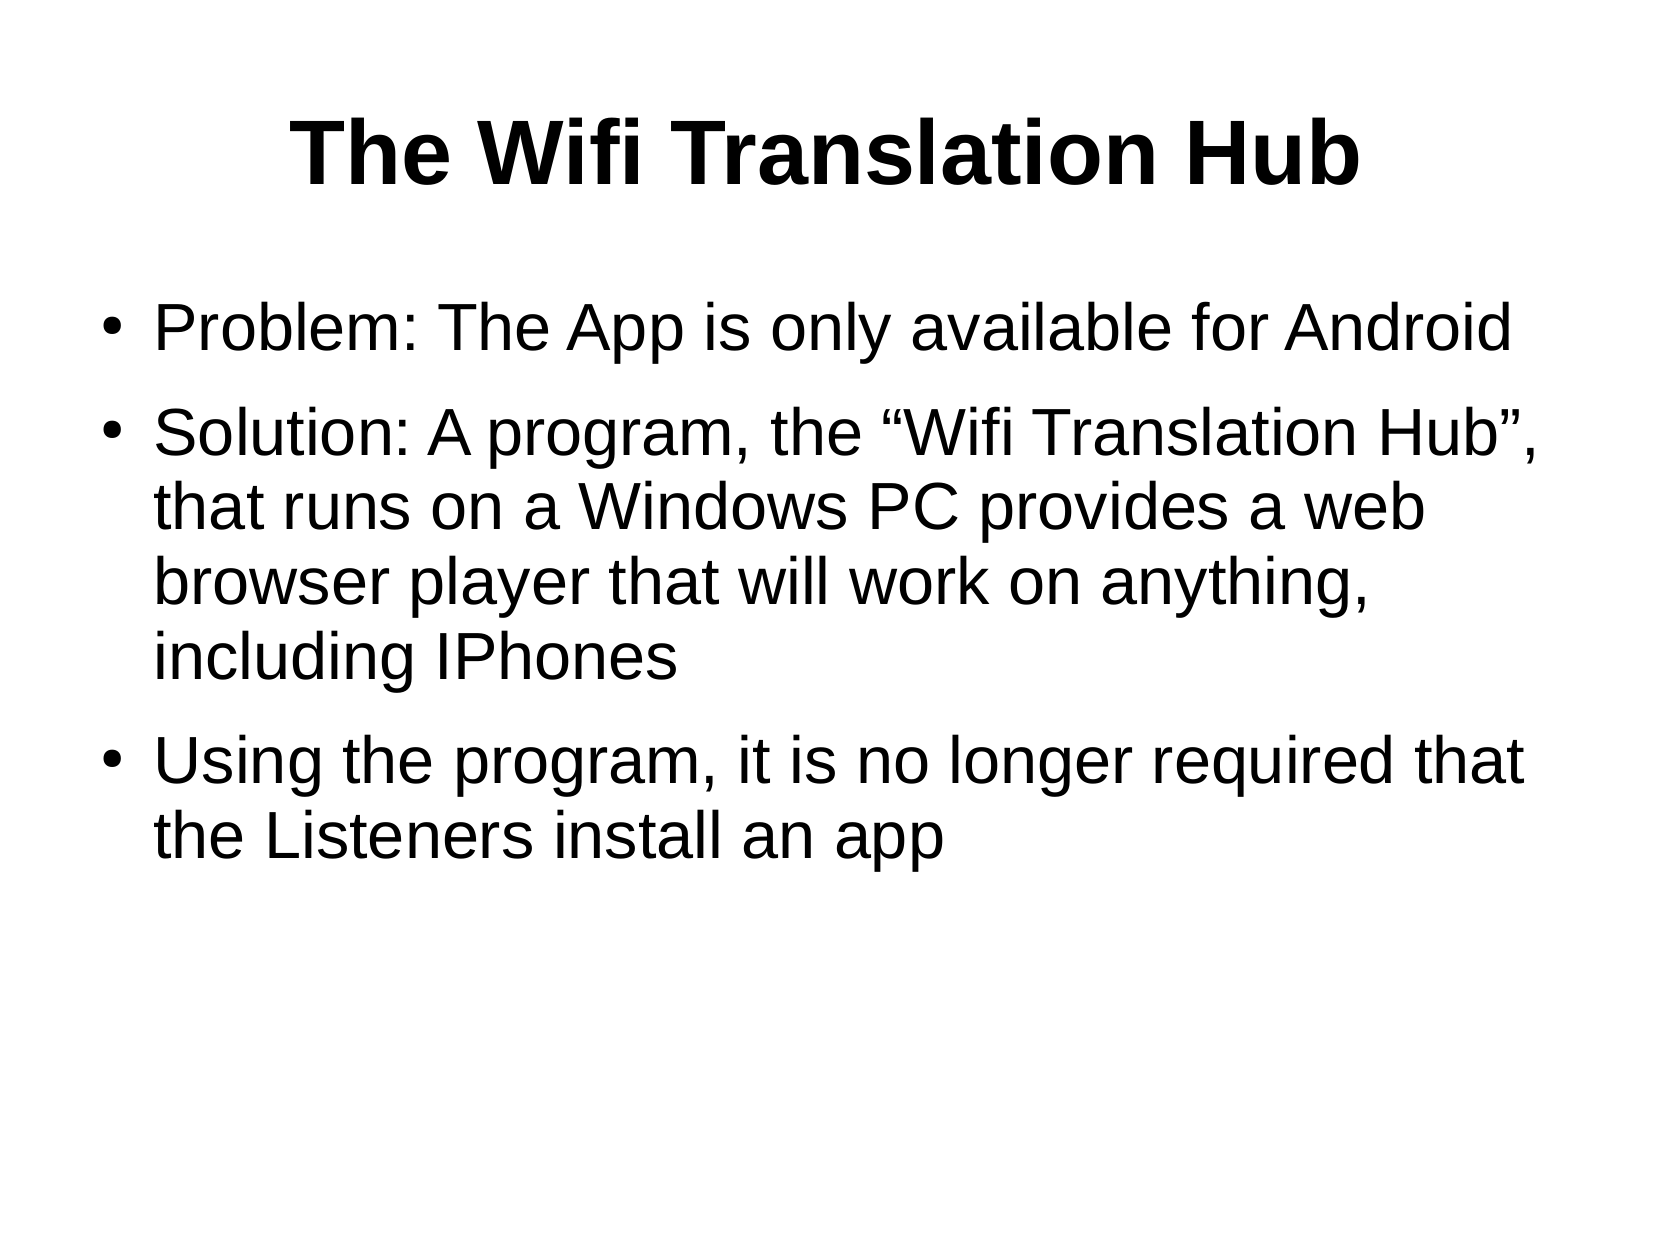

# The Wifi Translation Hub
Problem: The App is only available for Android
Solution: A program, the “Wifi Translation Hub”, that runs on a Windows PC provides a web browser player that will work on anything, including IPhones
Using the program, it is no longer required that the Listeners install an app